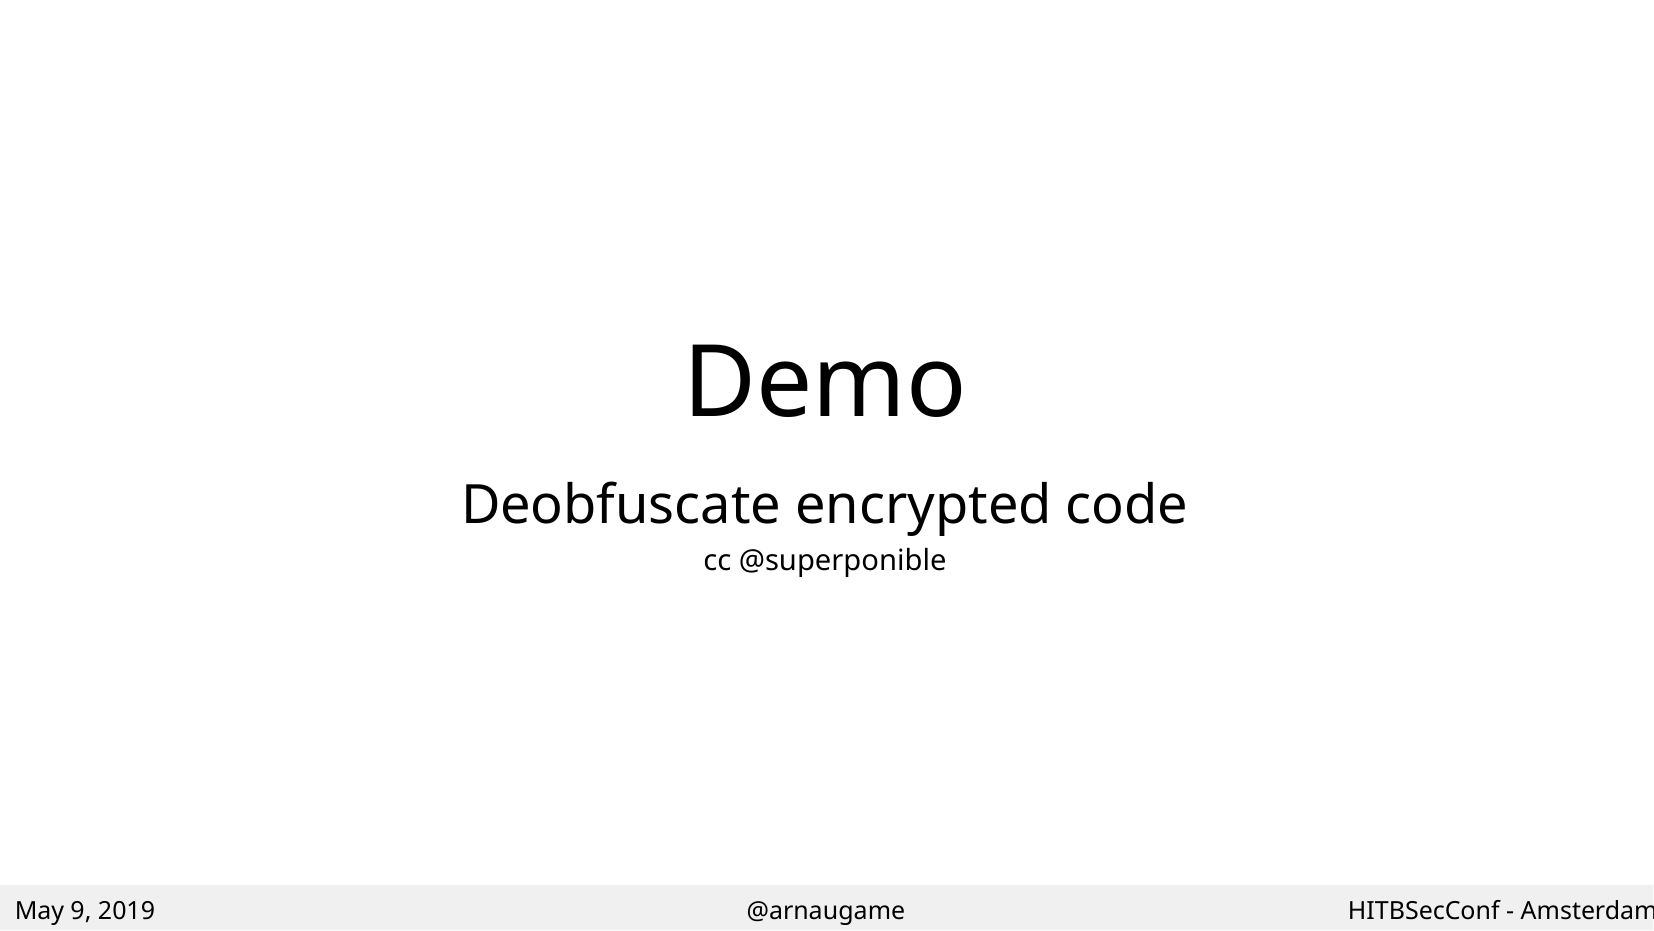

# Demo
Deobfuscate encrypted code
cc @superponible
May 9, 2019
@arnaugamez
HITBSecConf - Amsterdam